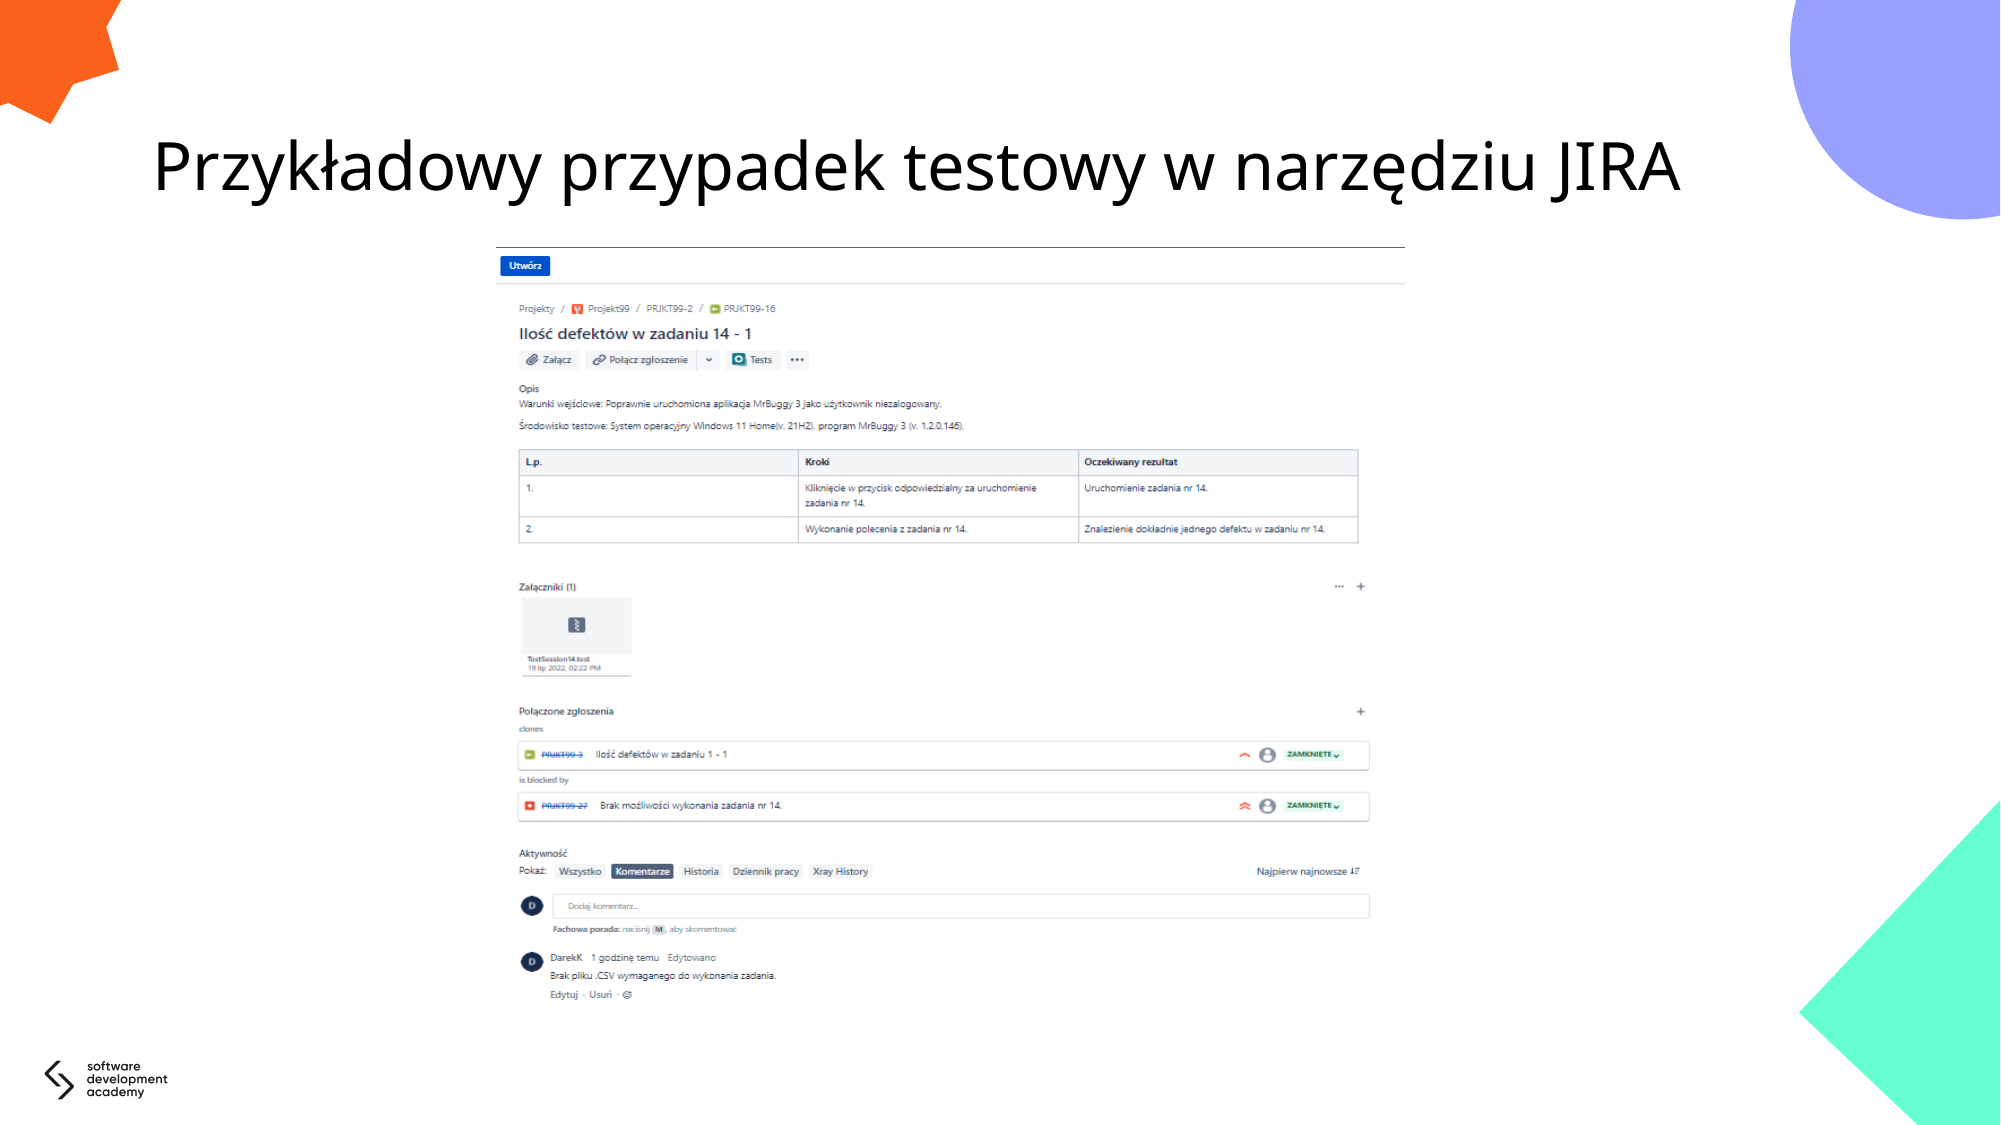

# Przykładowy przypadek testowy w narzędziu JIRA